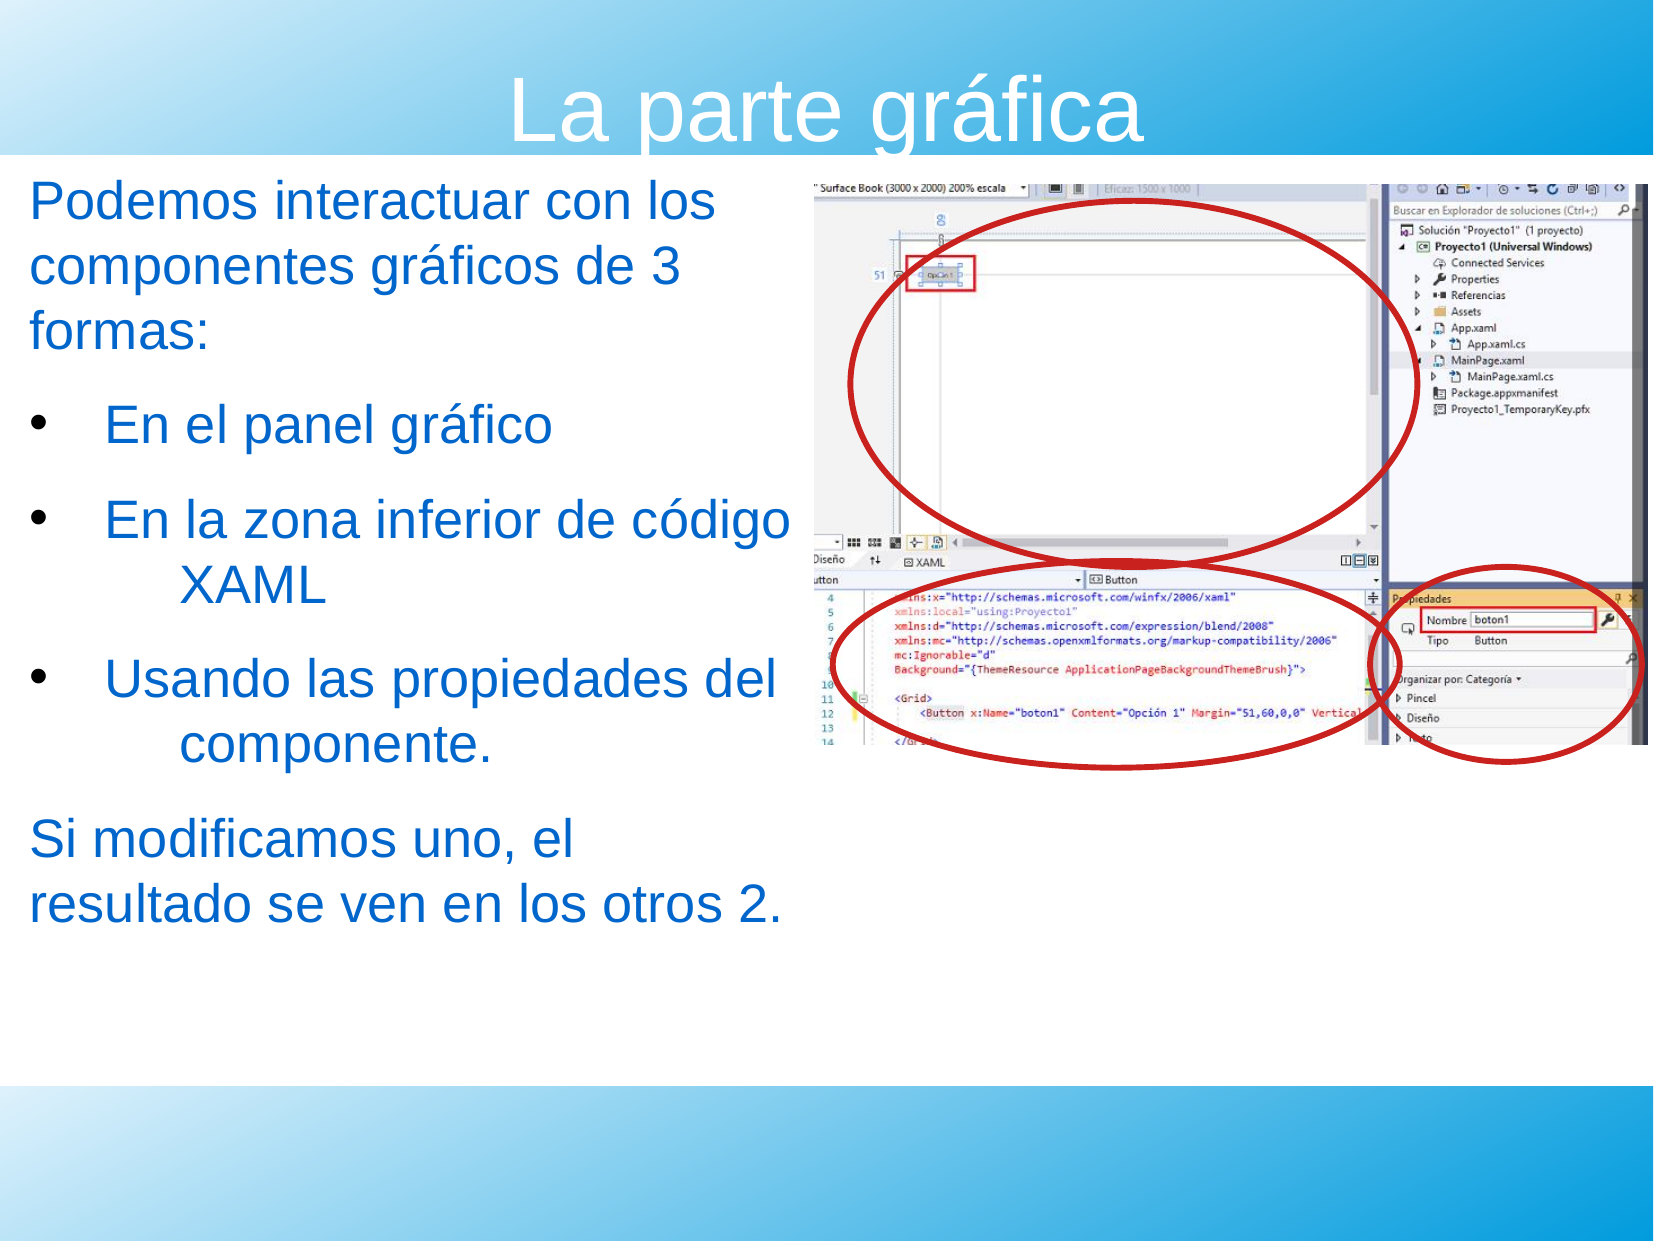

# La parte gráfica
Podemos interactuar con los componentes gráficos de 3 formas:
En el panel gráfico
En la zona inferior de código XAML
Usando las propiedades del componente.
Si modificamos uno, el resultado se ven en los otros 2.